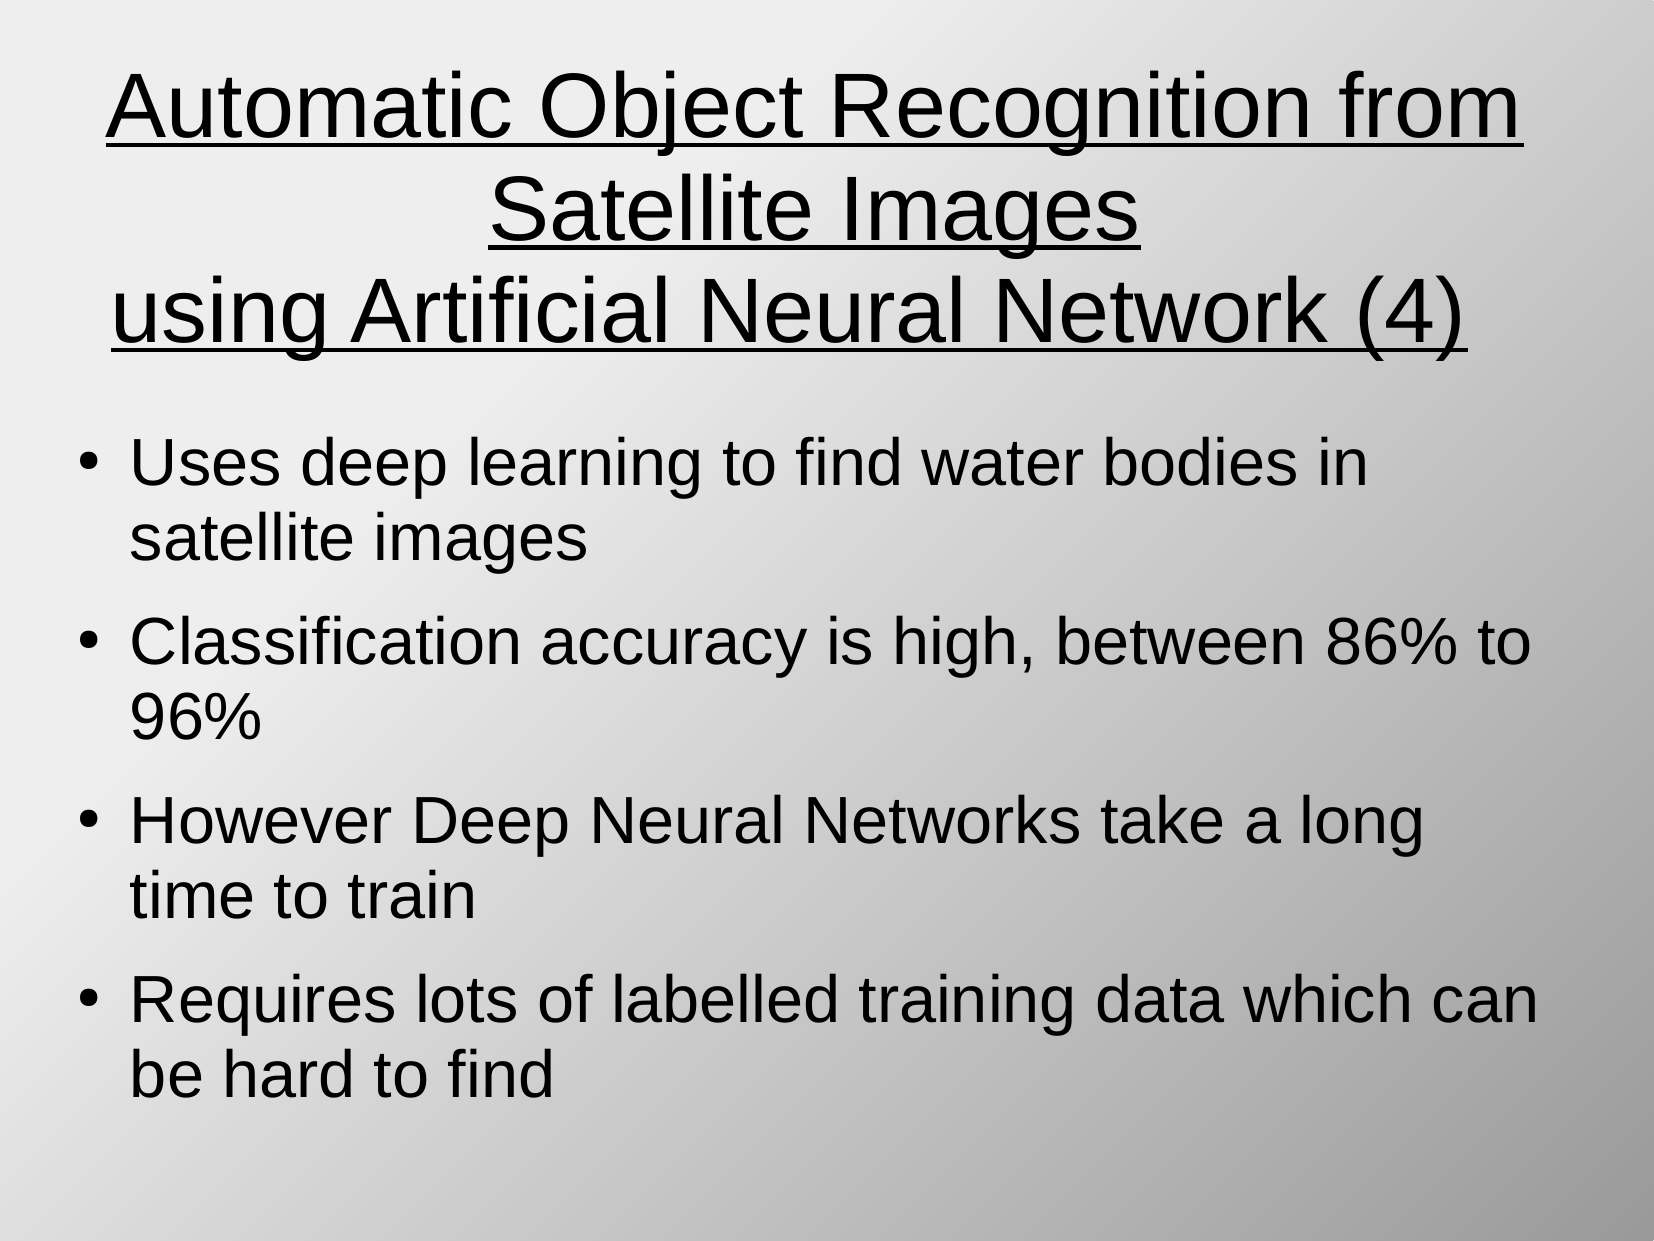

# Automatic Object Recognition from Satellite Images using Artificial Neural Network (4)
Uses deep learning to find water bodies in satellite images
Classification accuracy is high, between 86% to 96%
However Deep Neural Networks take a long time to train
Requires lots of labelled training data which can be hard to find